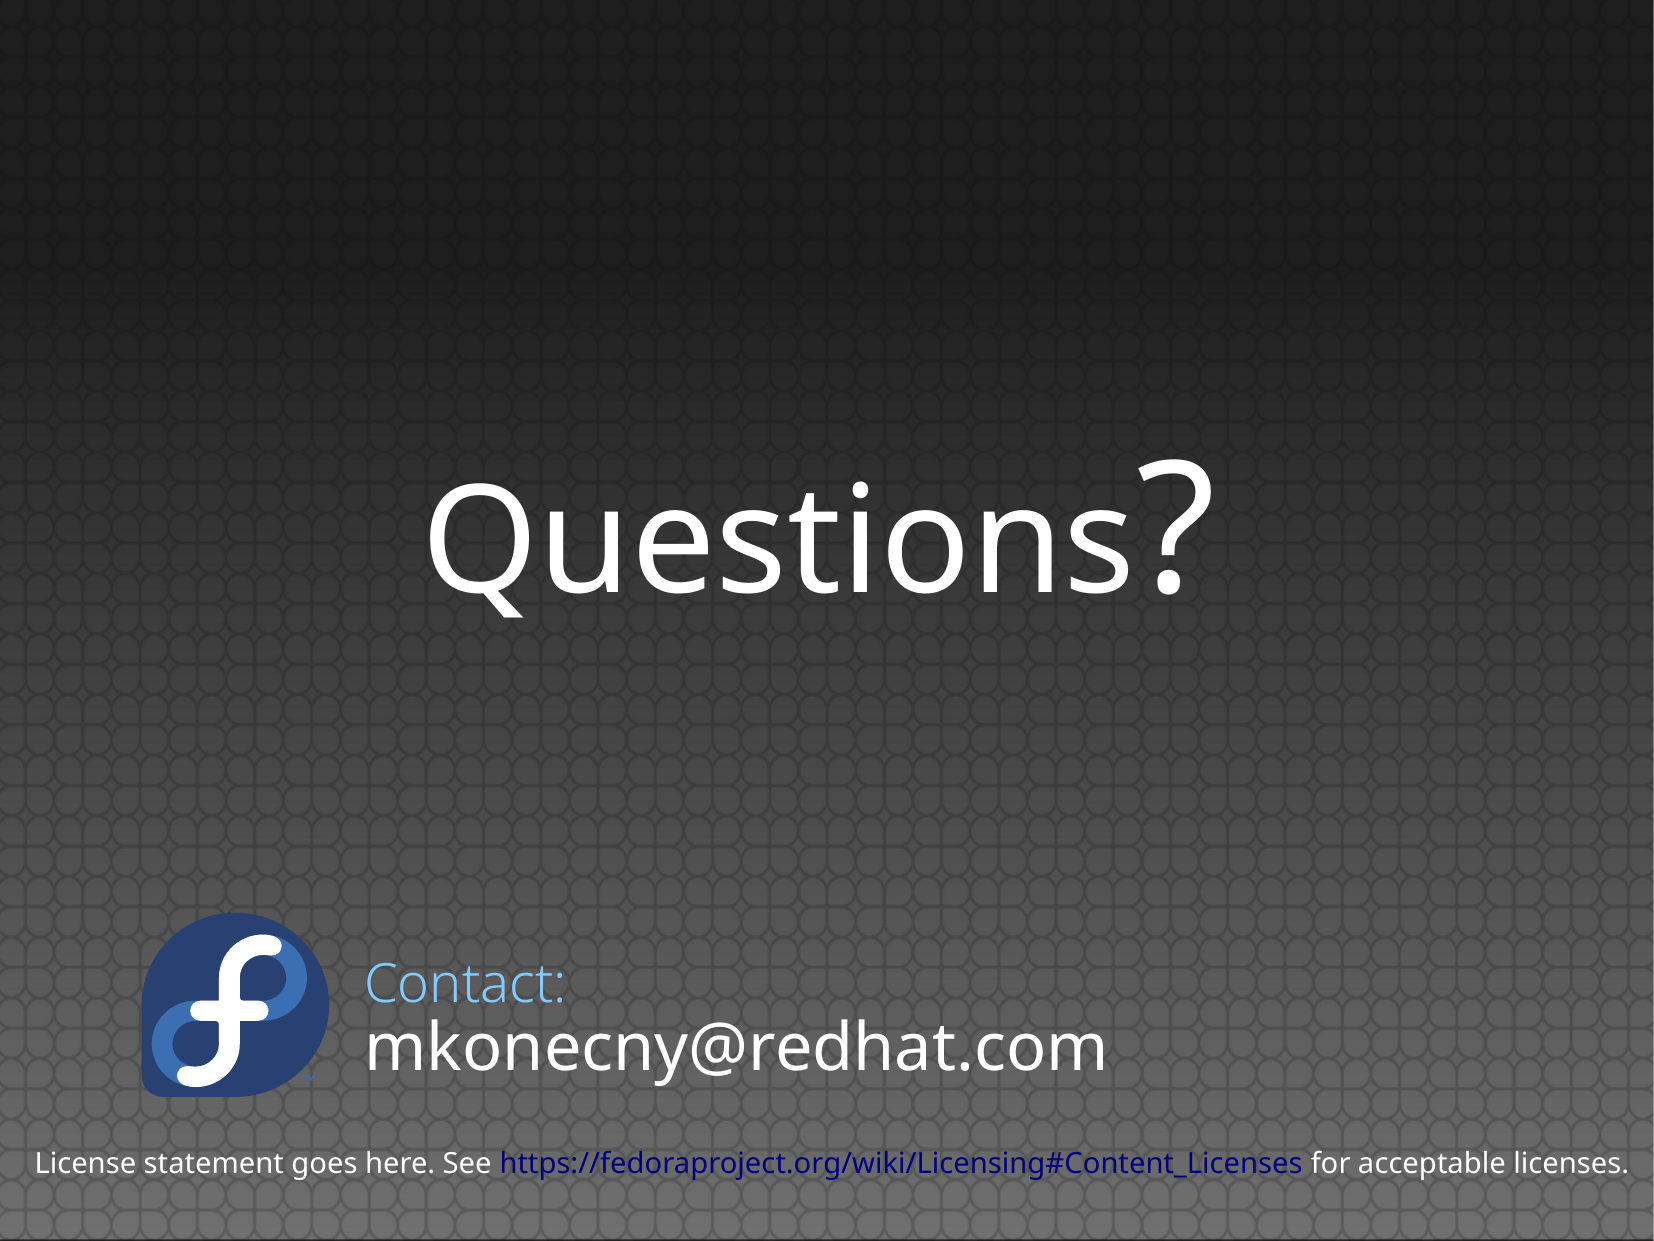

# Questions?
Contact:
mkonecny@redhat.com
License statement goes here. See https://fedoraproject.org/wiki/Licensing#Content_Licenses for acceptable licenses.